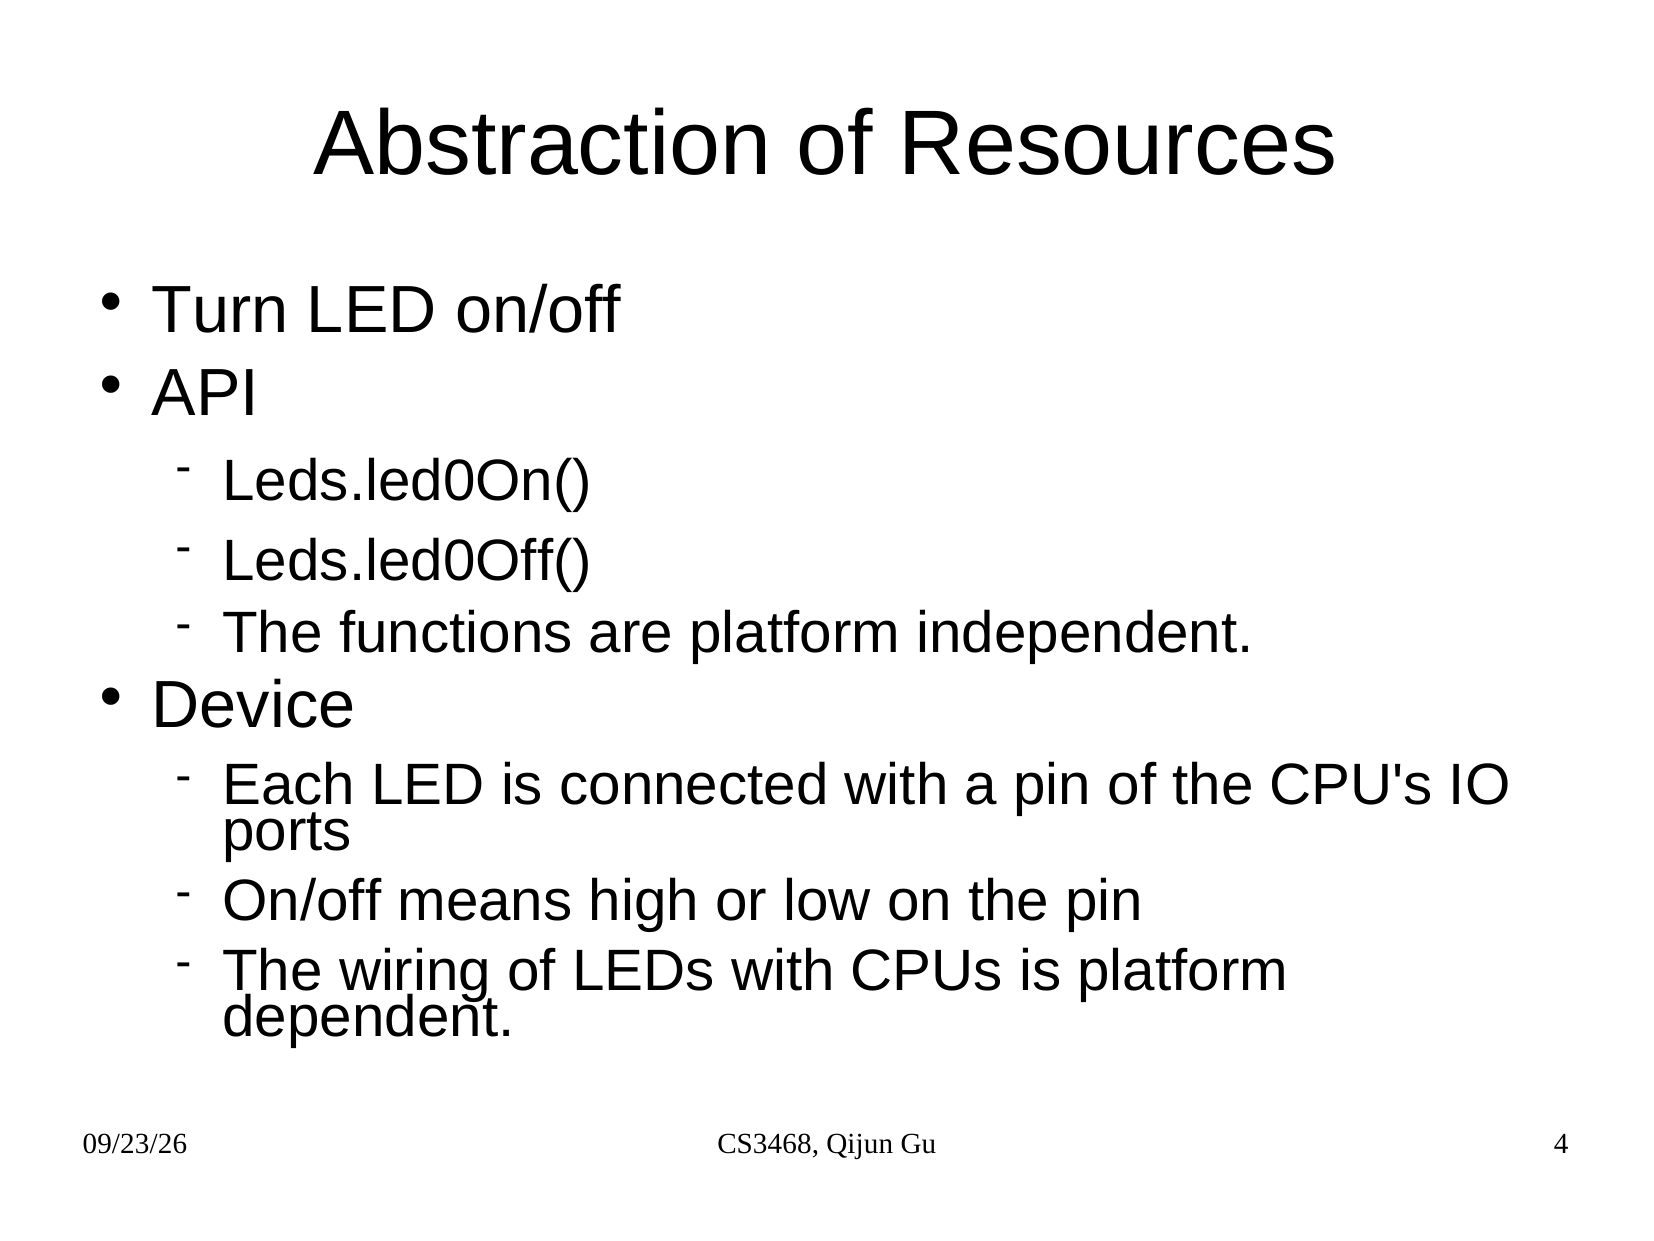

# Abstraction of Resources
Turn LED on/off
API
Leds.led0On()‏
Leds.led0Off()‏
The functions are platform independent.
Device
Each LED is connected with a pin of the CPU's IO ports
On/off means high or low on the pin
The wiring of LEDs with CPUs is platform dependent.
CS3468, Qijun Gu
4